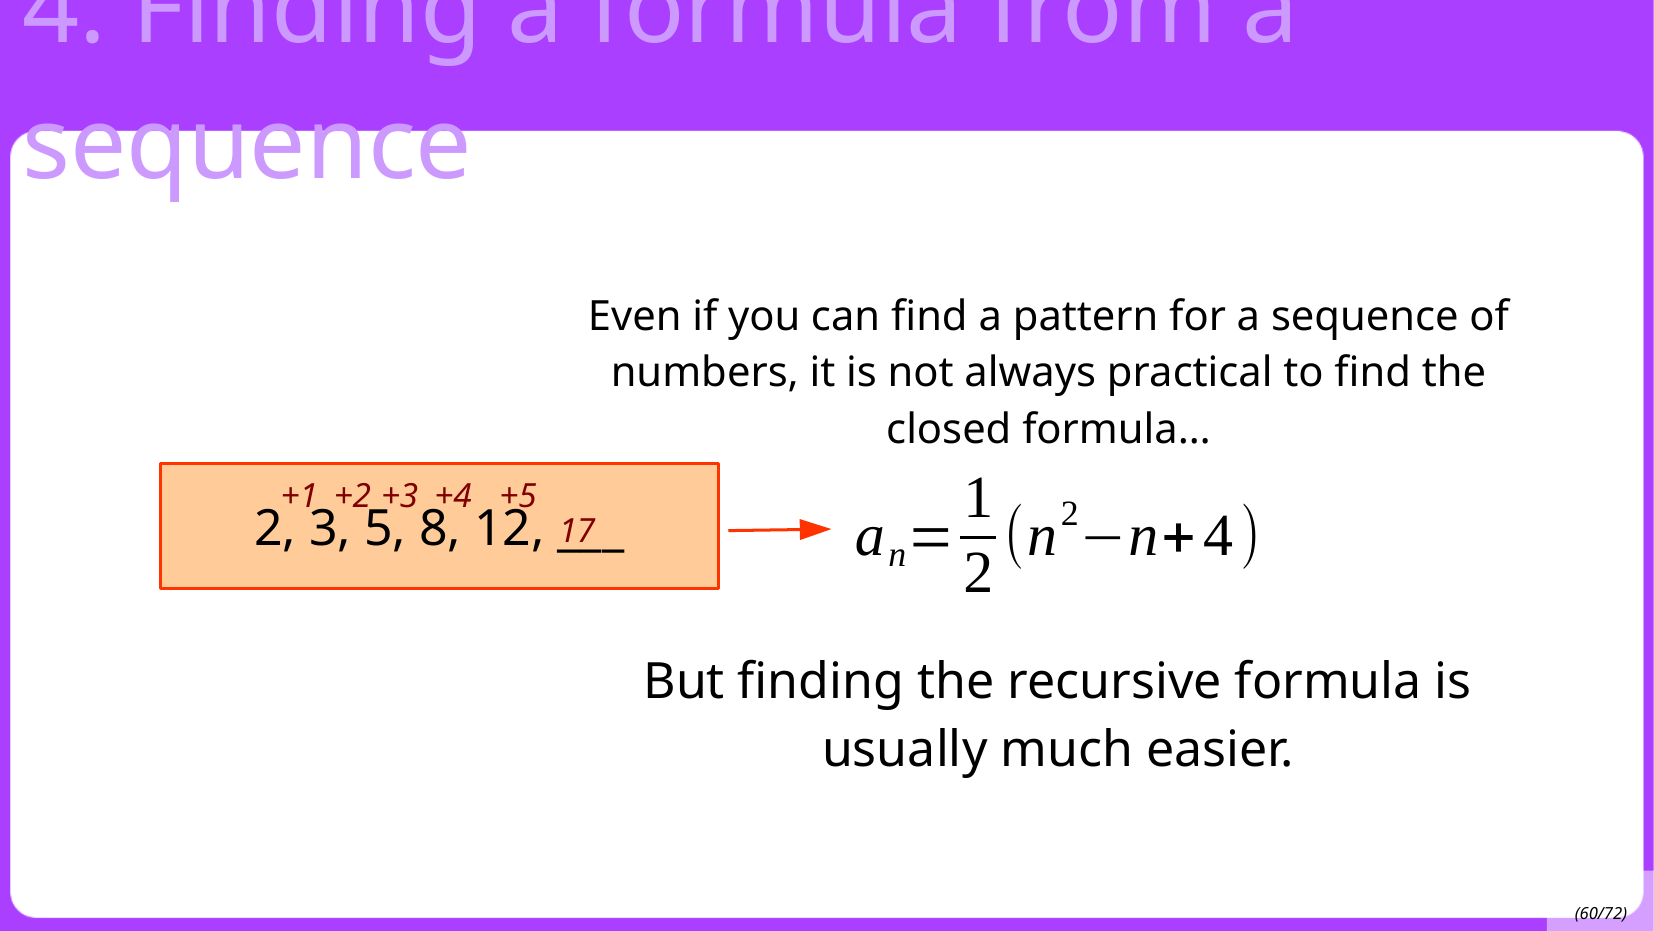

# 4. Finding a formula from a sequence
Even if you can find a pattern for a sequence of numbers, it is not always practical to find the closed formula…
2, 3, 5, 8, 12, ___
+1
+2
+3
+4
+5
17
But finding the recursive formula is usually much easier.